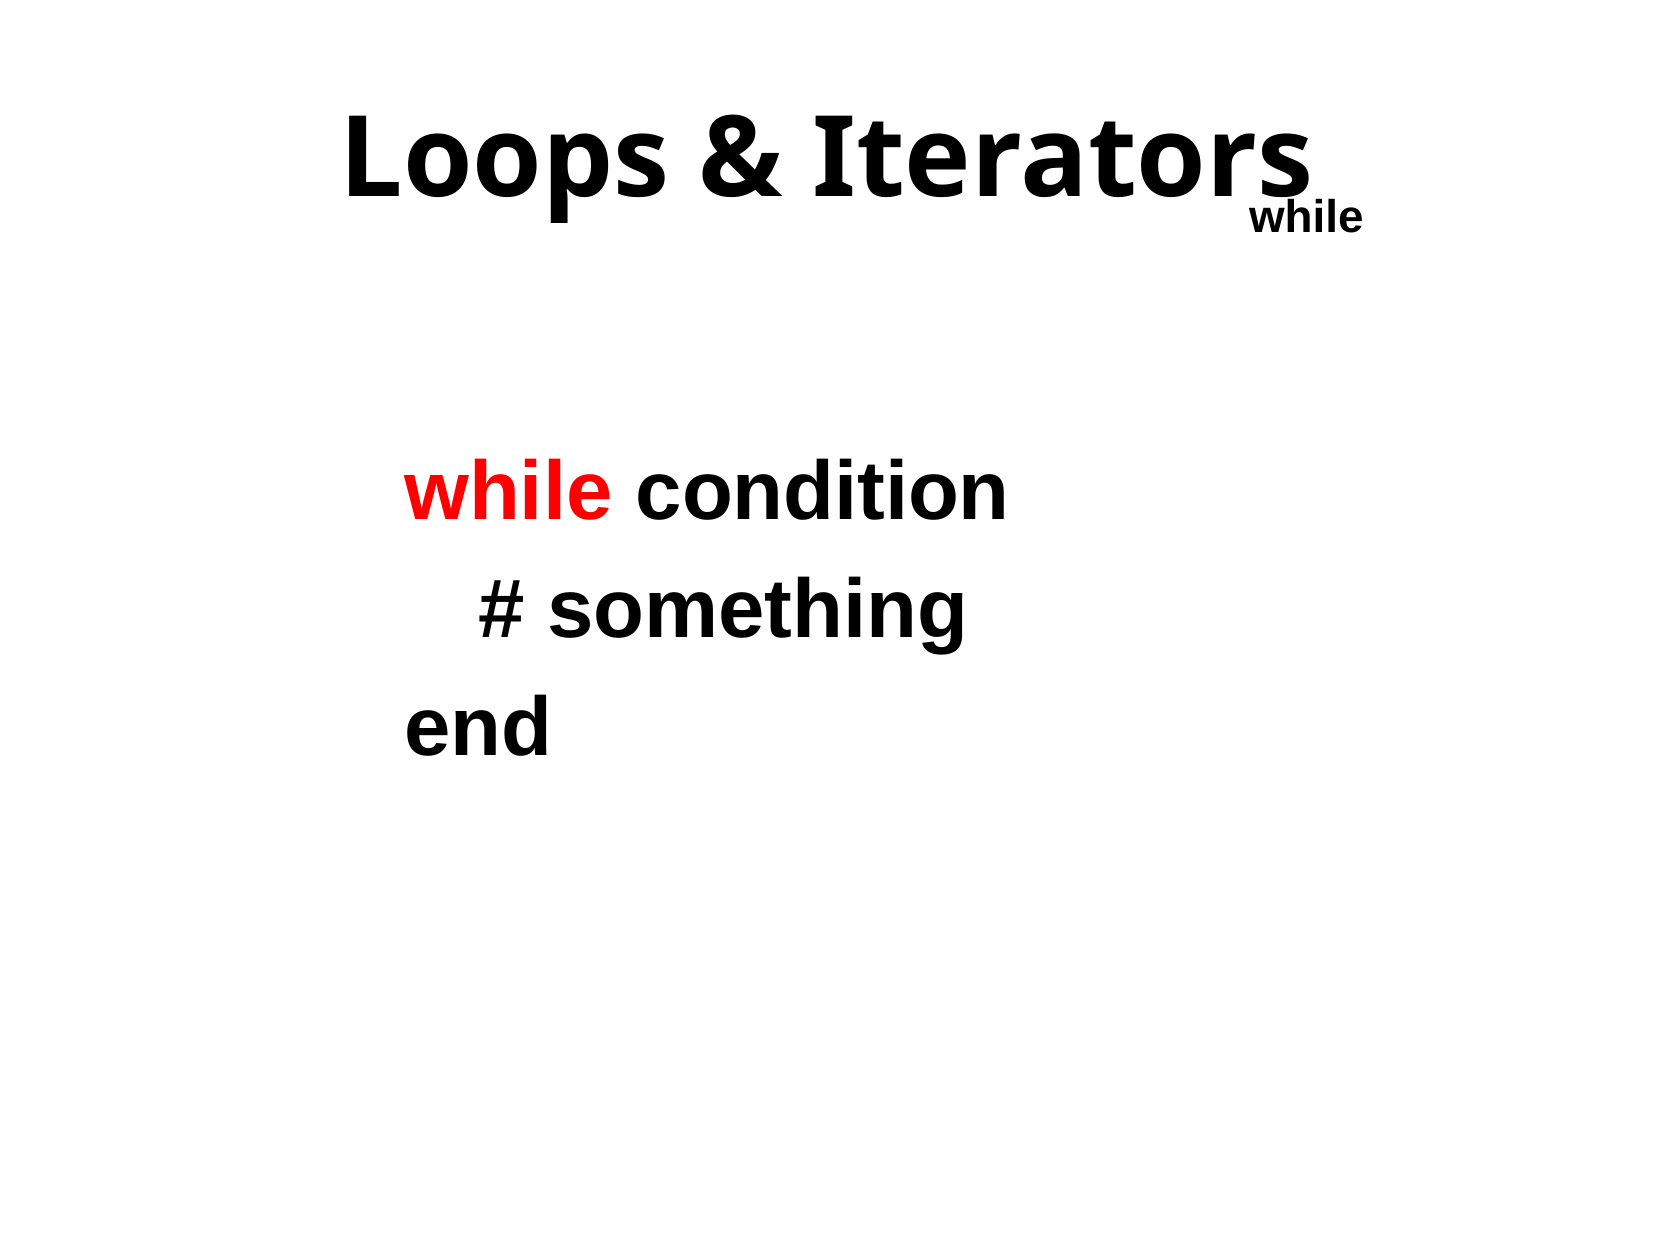

# Loops & Iterators
while
while condition
	# something
end